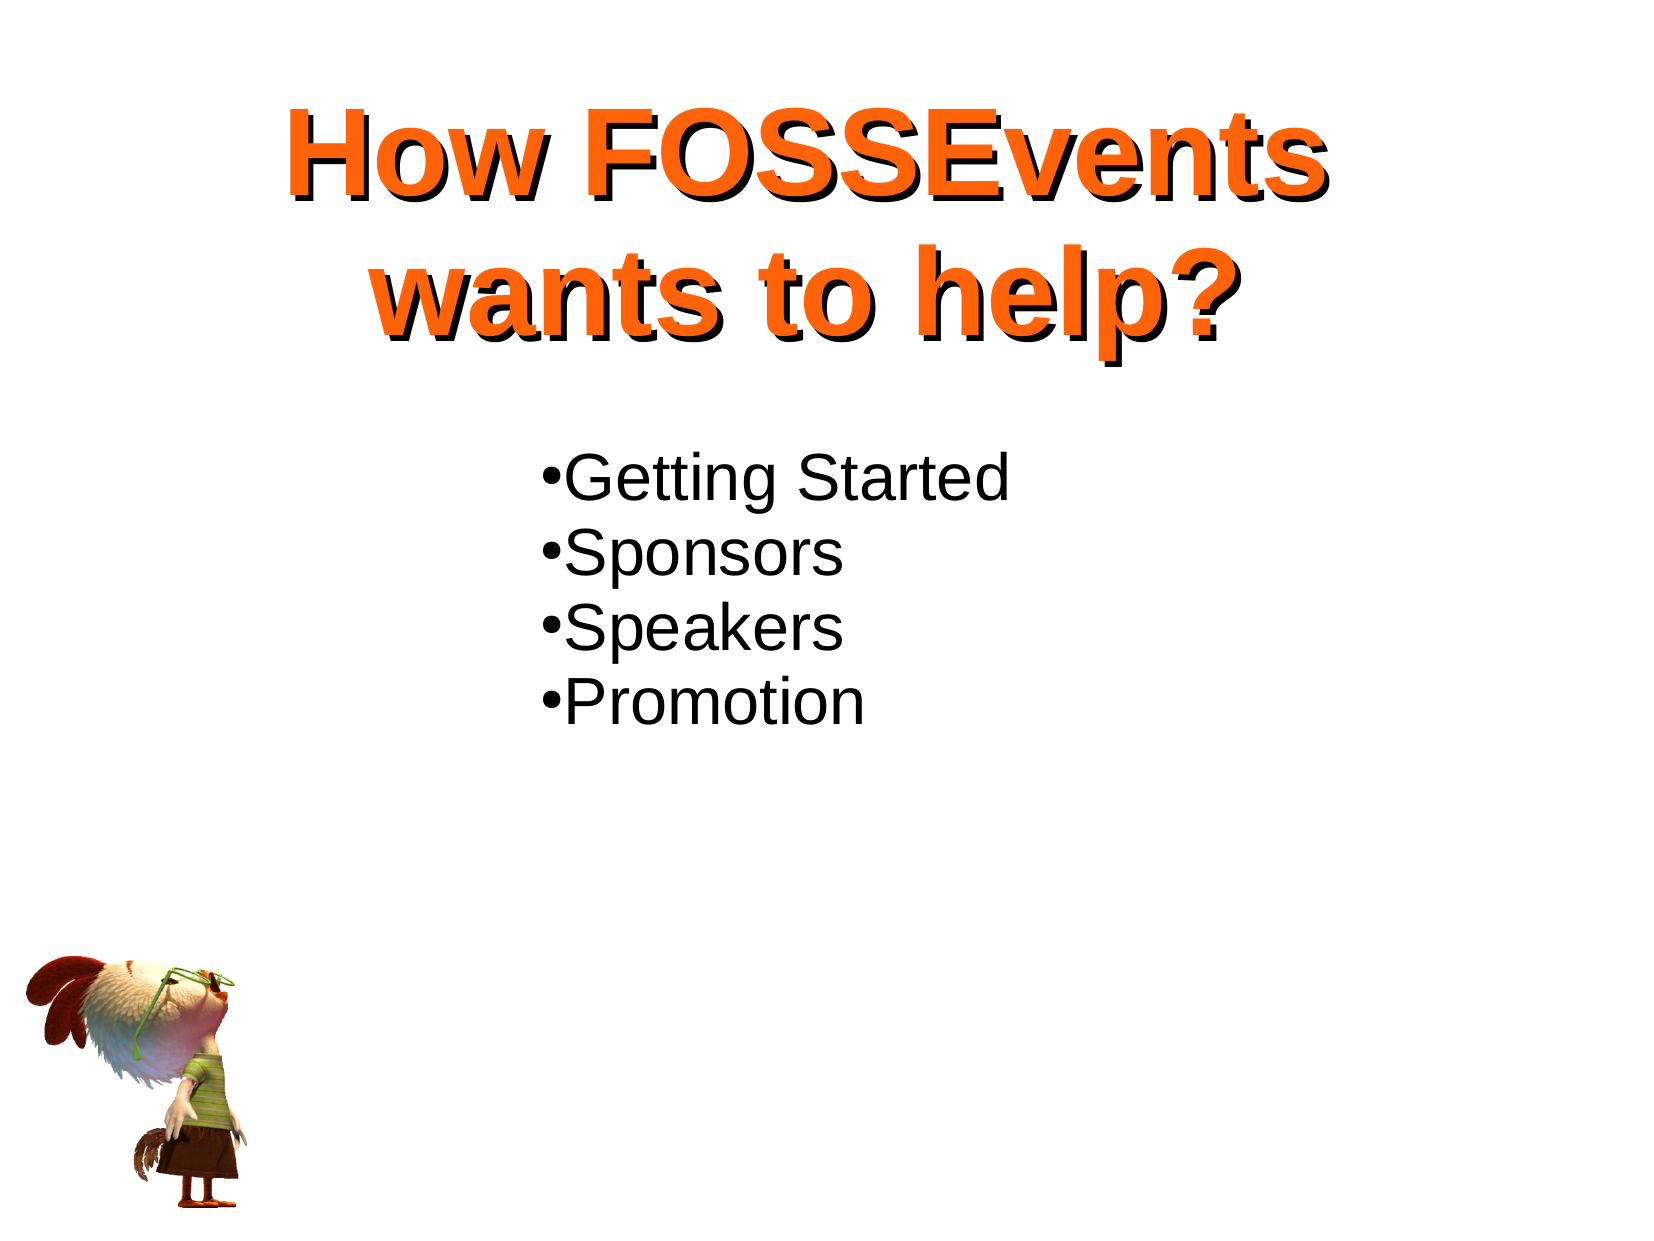

How FOSSEvents wants to help?
Getting Started
Sponsors
Speakers
Promotion